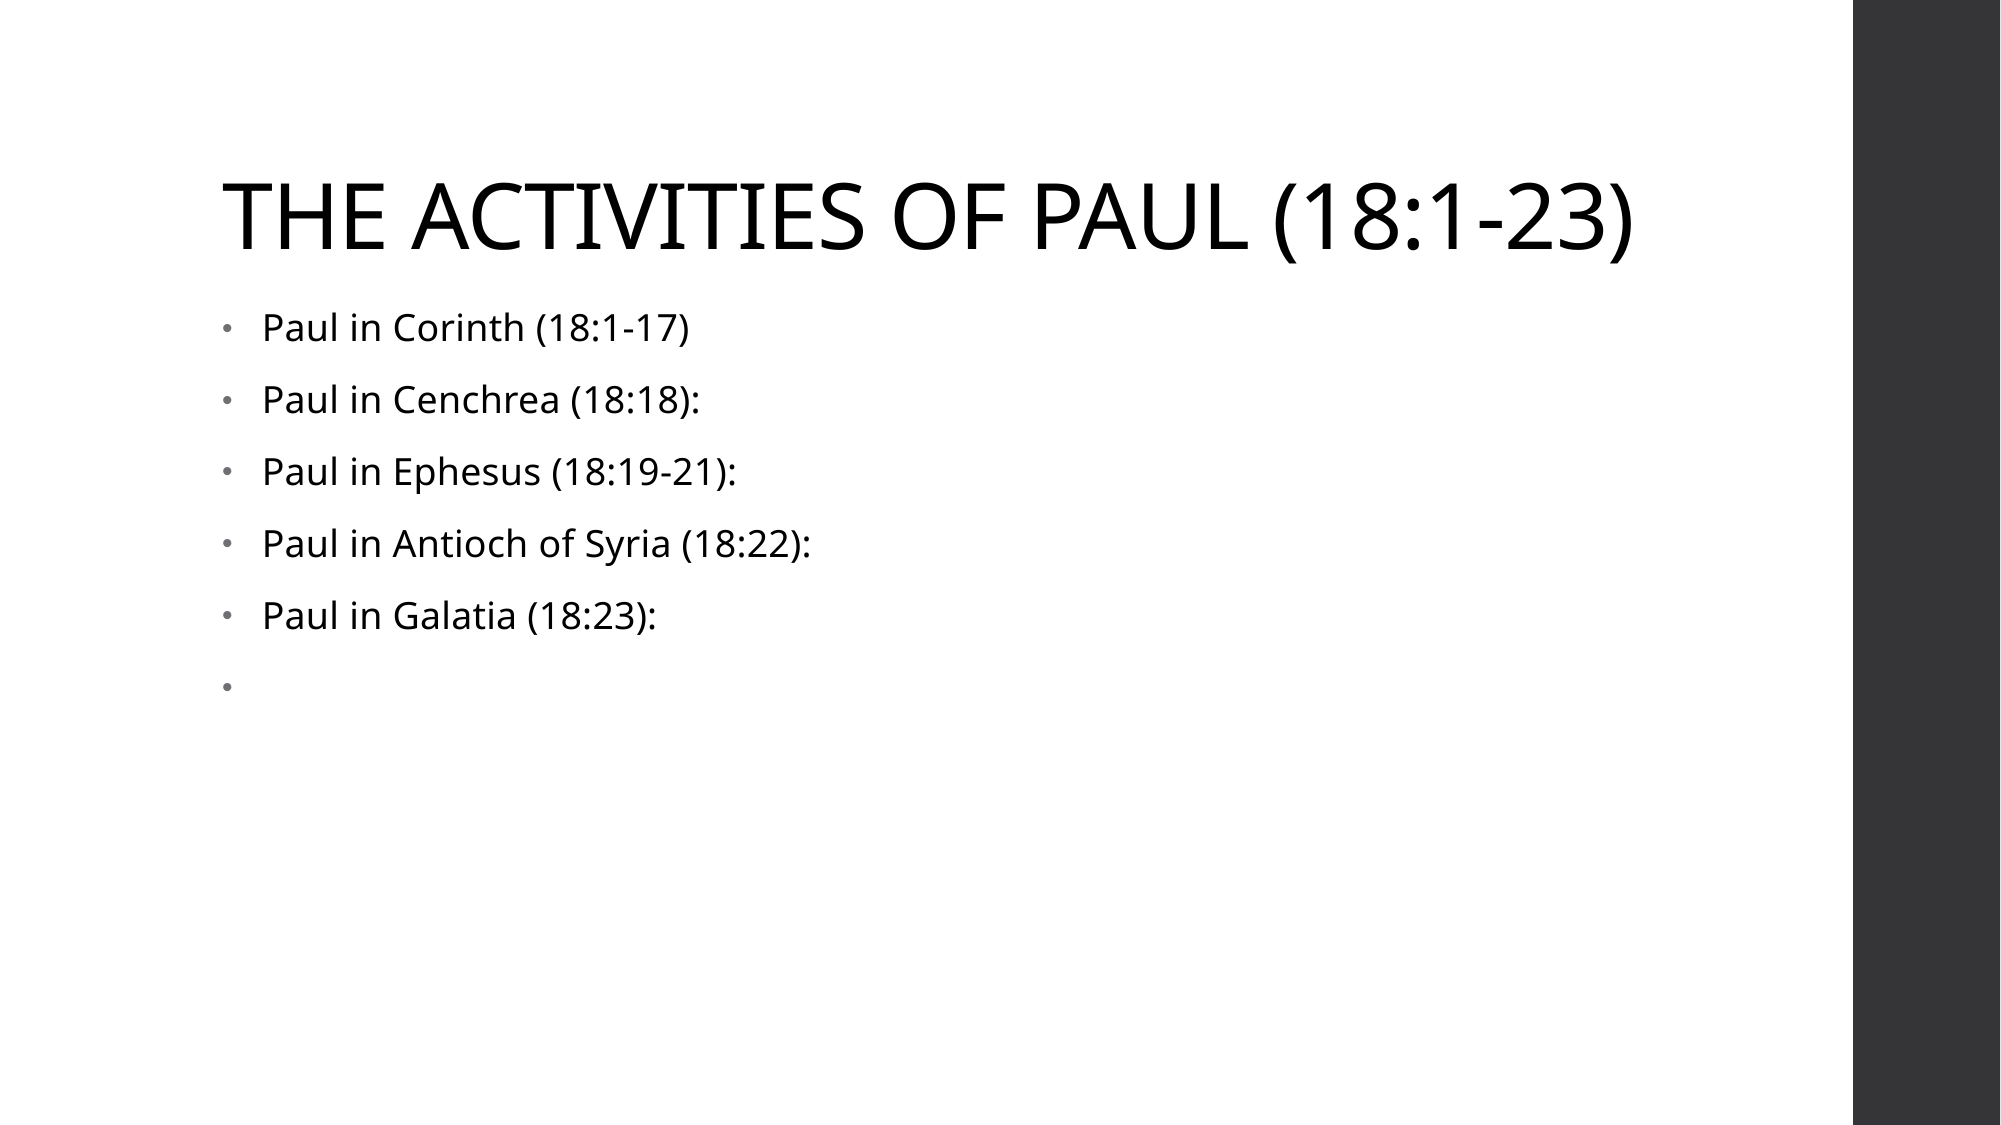

# THE ACTIVITIES OF PAUL (18:1-23)
 Paul in Corinth (18:1-17)
 Paul in Cenchrea (18:18):
 Paul in Ephesus (18:19-21):
 Paul in Antioch of Syria (18:22):
 Paul in Galatia (18:23):